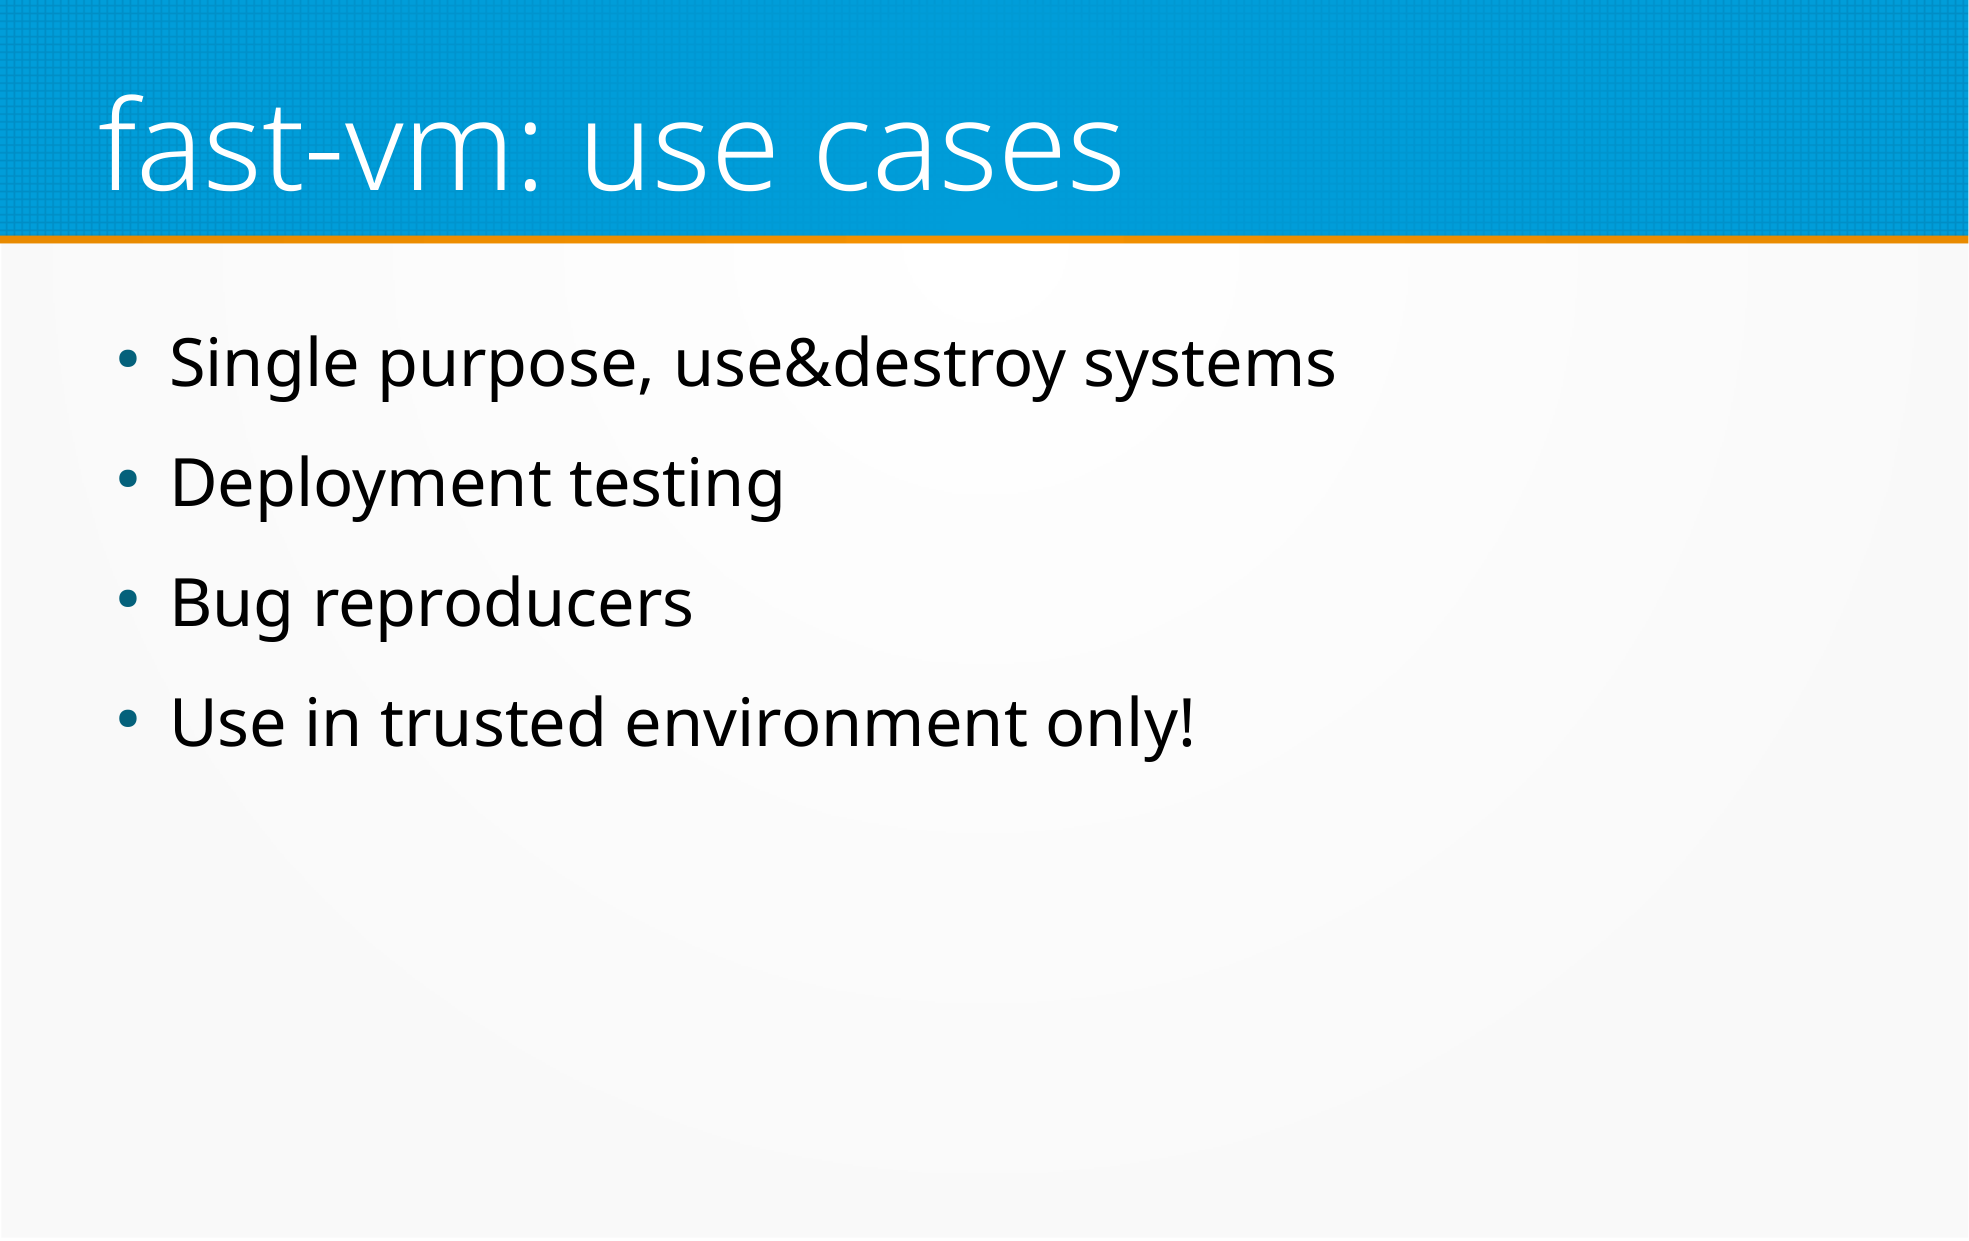

# fast-vm: use cases
Single purpose, use&destroy systems
Deployment testing
Bug reproducers
Use in trusted environment only!